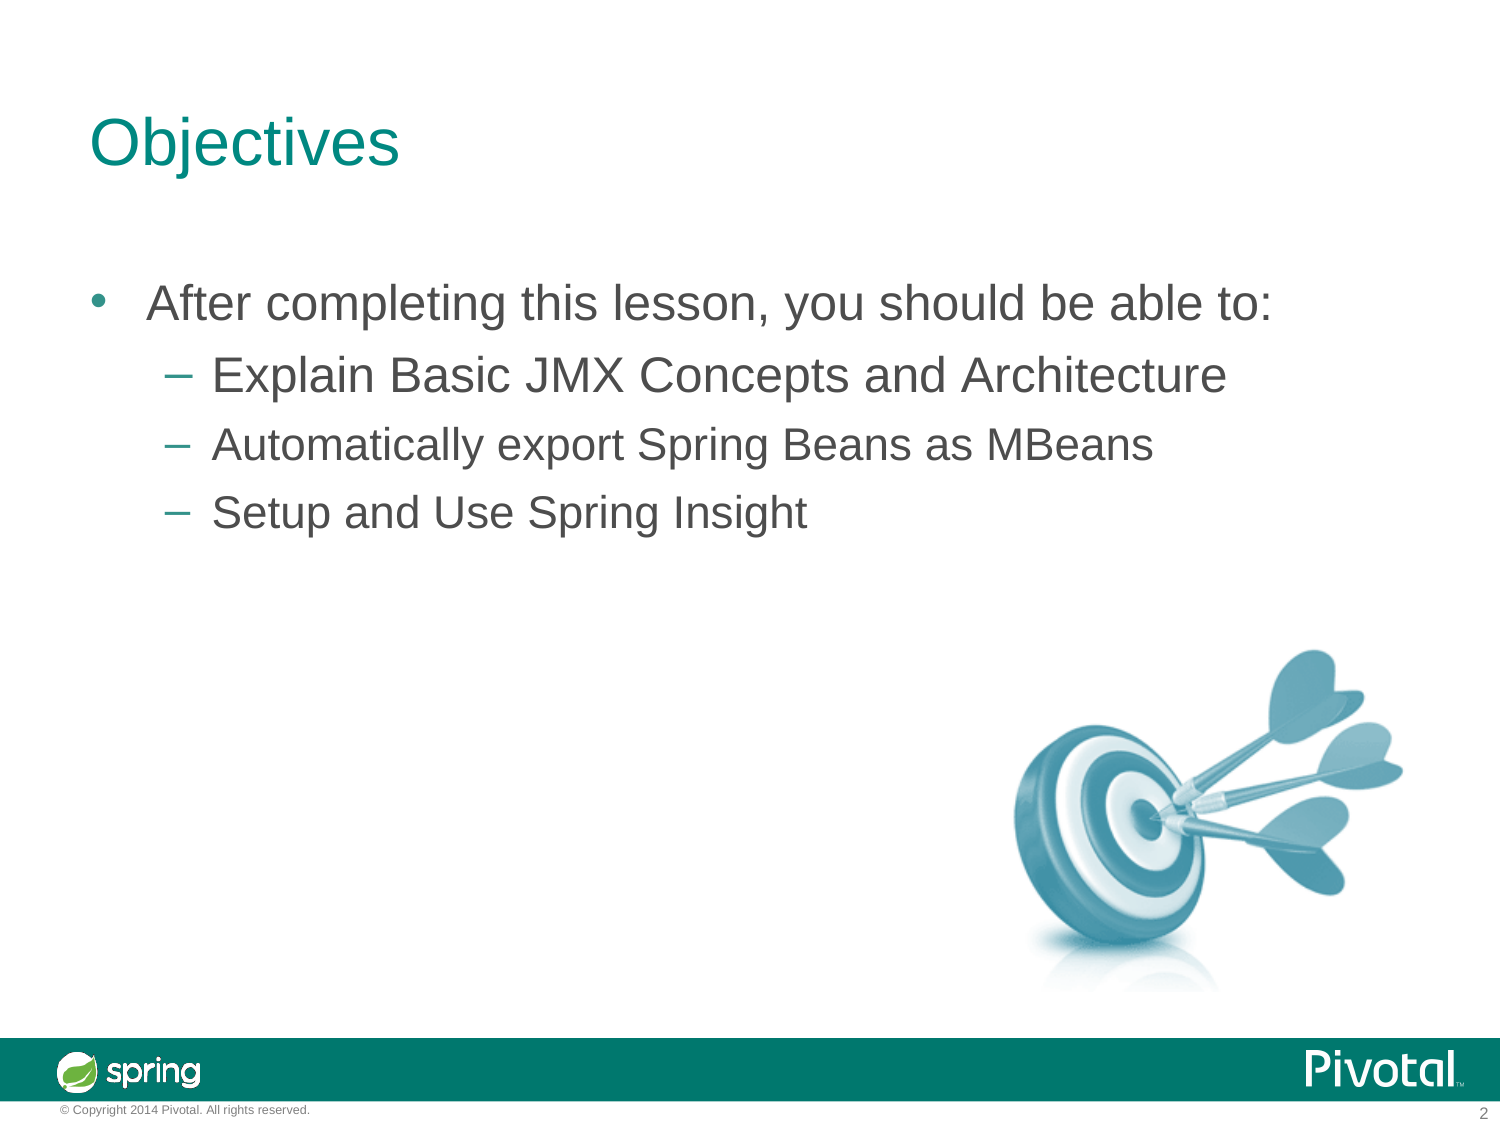

# Objectives
After completing this lesson, you should be able to:
Explain Basic JMX Concepts and Architecture
Automatically export Spring Beans as MBeans
Setup and Use Spring Insight